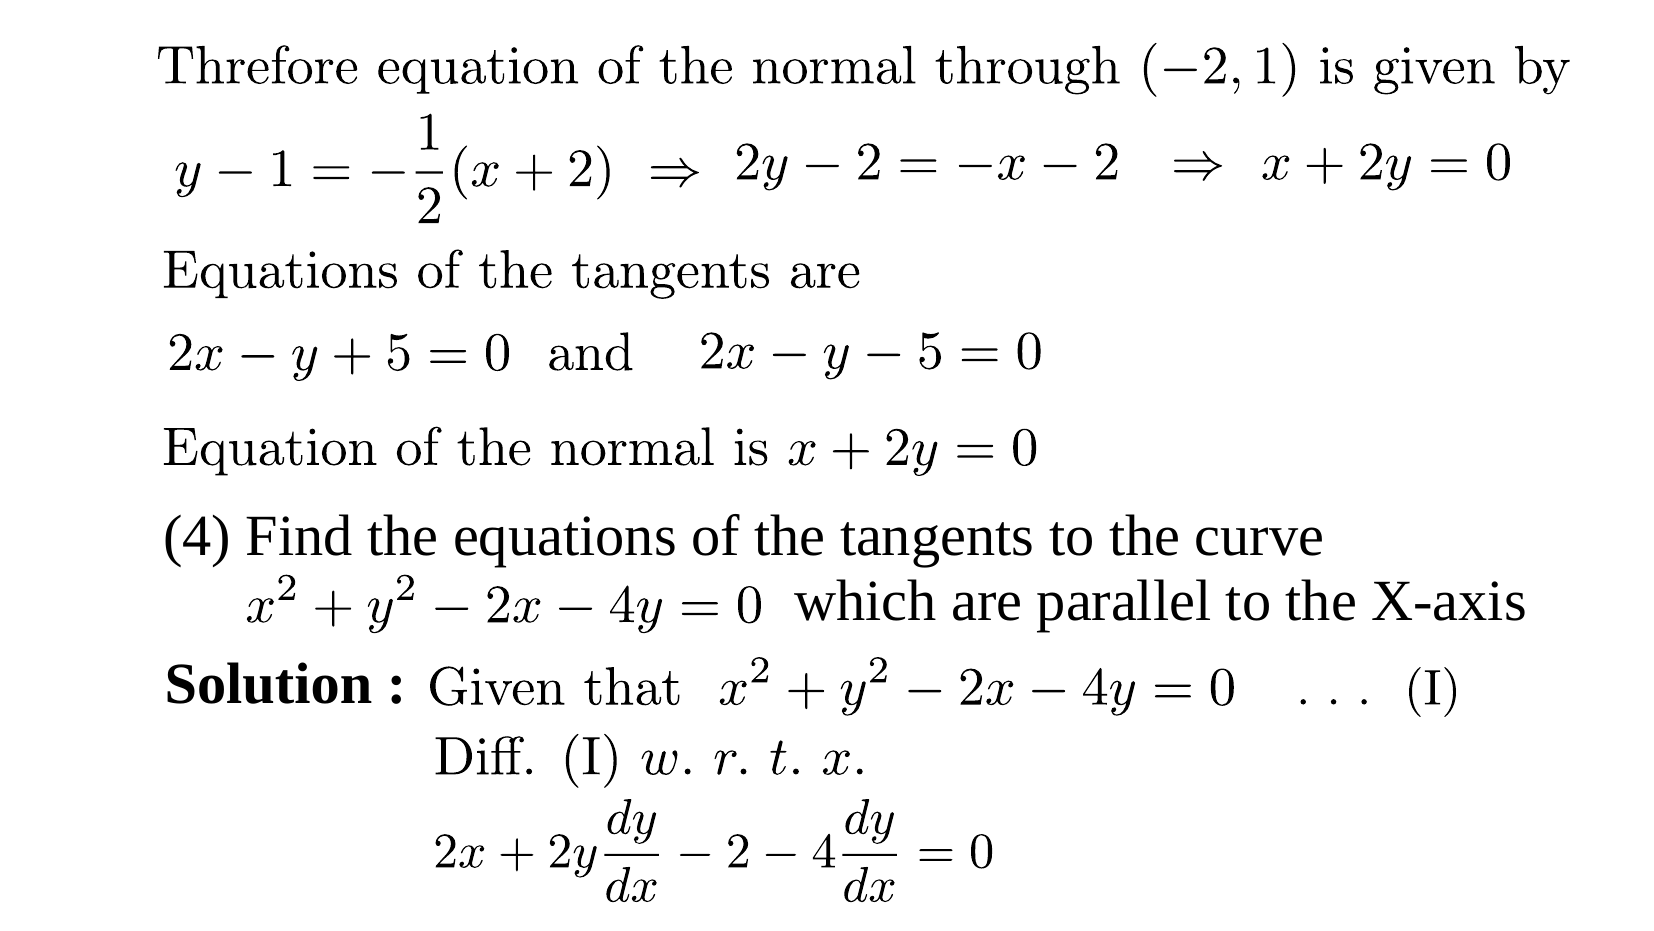

# (4) Find the equations of the tangents to the curve which are parallel to the X-axis Solution :